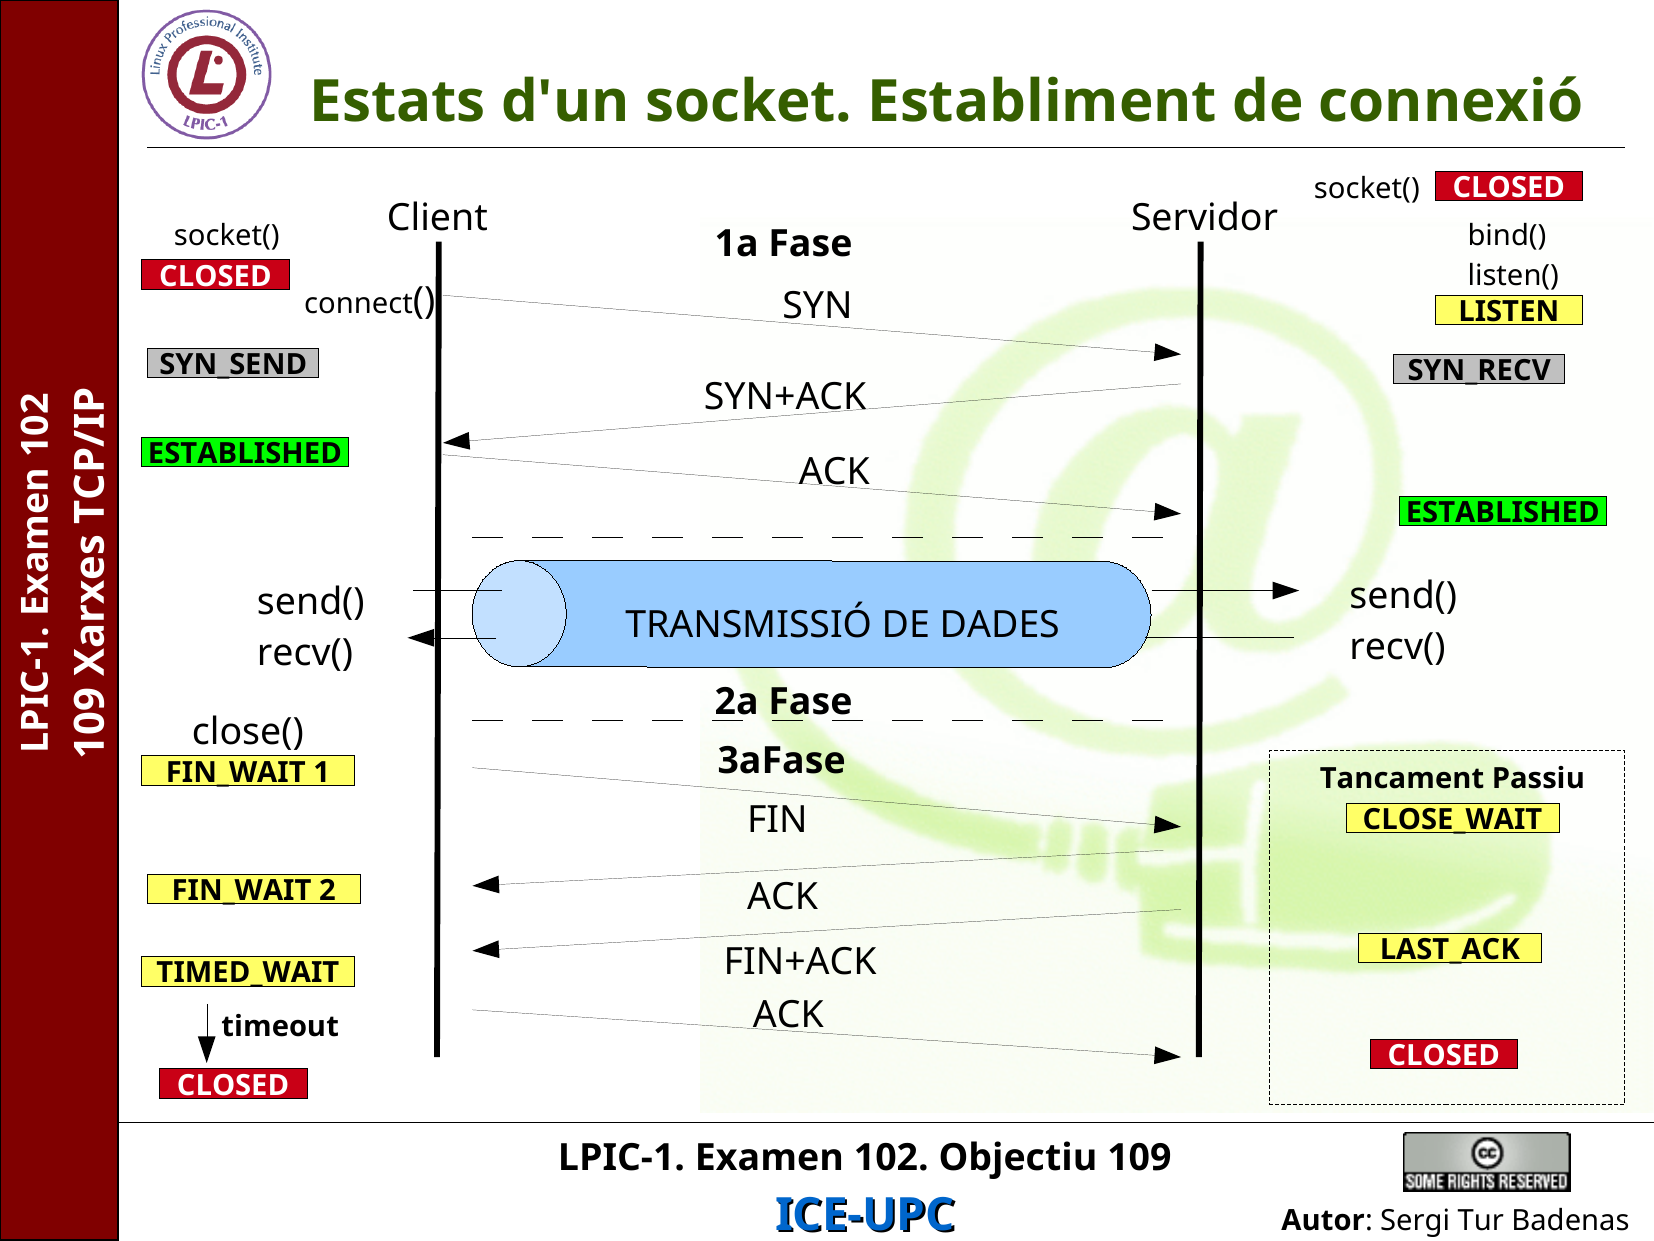

# Estats d'un socket. Establiment de connexió
socket()
CLOSED
Client
Servidor
socket()
bind()
listen()
1a Fase
CLOSED
connect()
SYN
LISTEN
SYN_SEND
SYN_RECV
SYN+ACK
ESTABLISHED
ACK
ESTABLISHED
send()
recv()
send()
recv()
TRANSMISSIÓ DE DADES
2a Fase
close()
3aFase
Tancament Passiu
FIN_WAIT 1
FIN
CLOSE_WAIT
ACK
FIN_WAIT 2
FIN+ACK
LAST_ACK
TIMED_WAIT
ACK
timeout
CLOSED
CLOSED